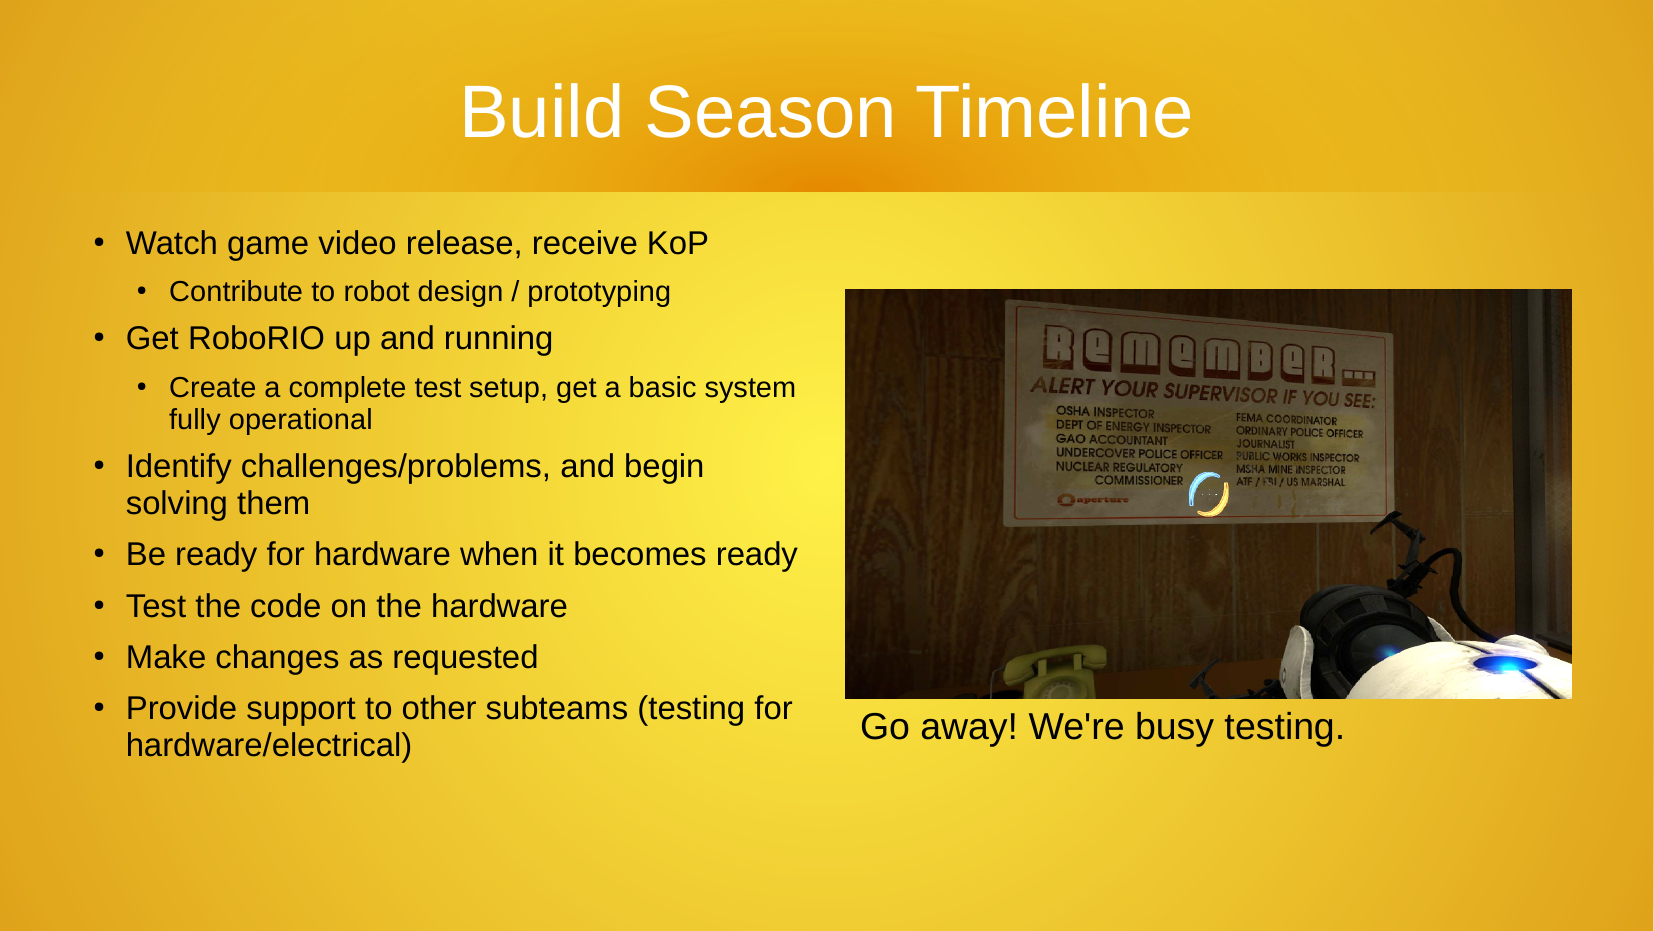

# Build Season Timeline
Watch game video release, receive KoP
Contribute to robot design / prototyping
Get RoboRIO up and running
Create a complete test setup, get a basic system fully operational
Identify challenges/problems, and begin solving them
Be ready for hardware when it becomes ready
Test the code on the hardware
Make changes as requested
Provide support to other subteams (testing for hardware/electrical)
Go away! We're busy testing.